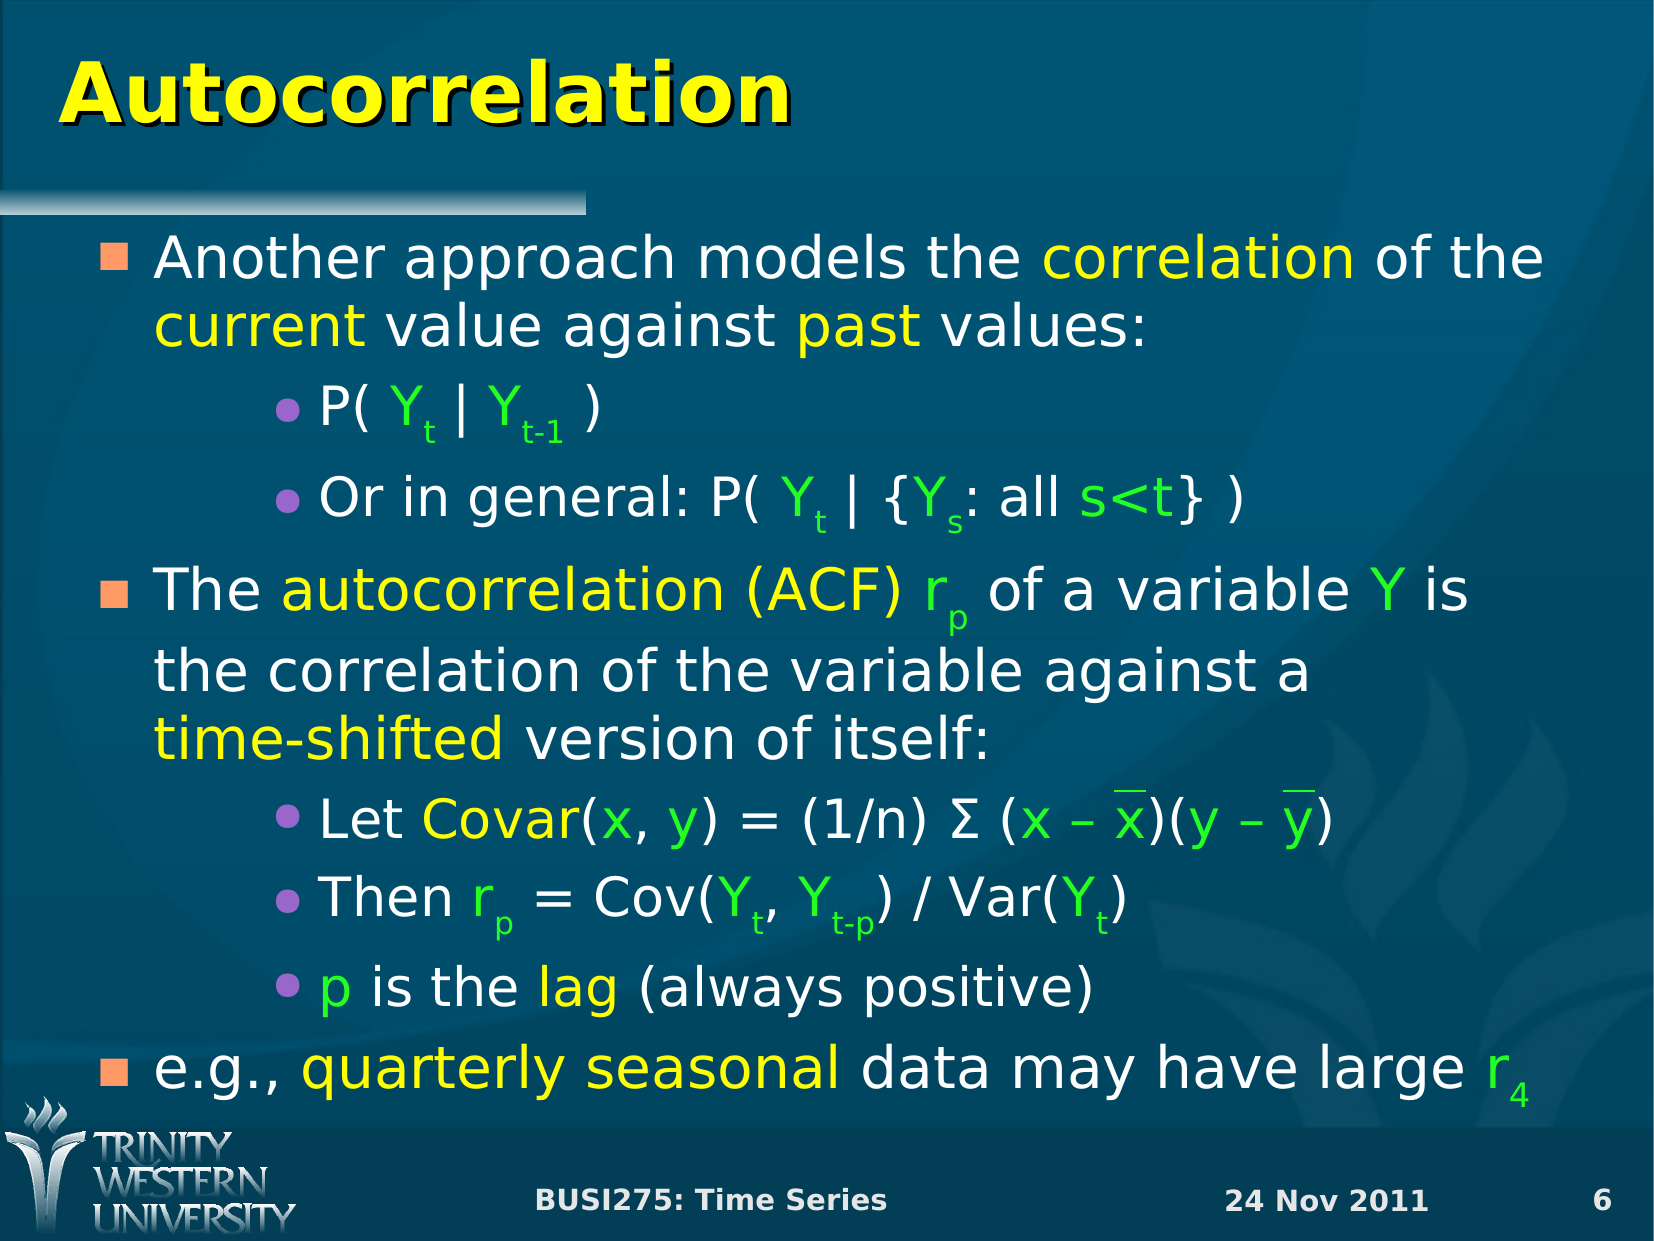

# Autocorrelation
Another approach models the correlation of the current value against past values:
P( Yt | Yt-1 )
Or in general: P( Yt | {Ys: all s<t} )
The autocorrelation (ACF) rp of a variable Y is the correlation of the variable against a
time-shifted version of itself:
Let Covar(x, y) = (1/n) Σ (x – x)(y – y)
Then rp = Cov(Yt, Yt-p) / Var(Yt)
p is the lag (always positive)
e.g., quarterly seasonal data may have large r4
BUSI275: Time Series
24 Nov 2011
6